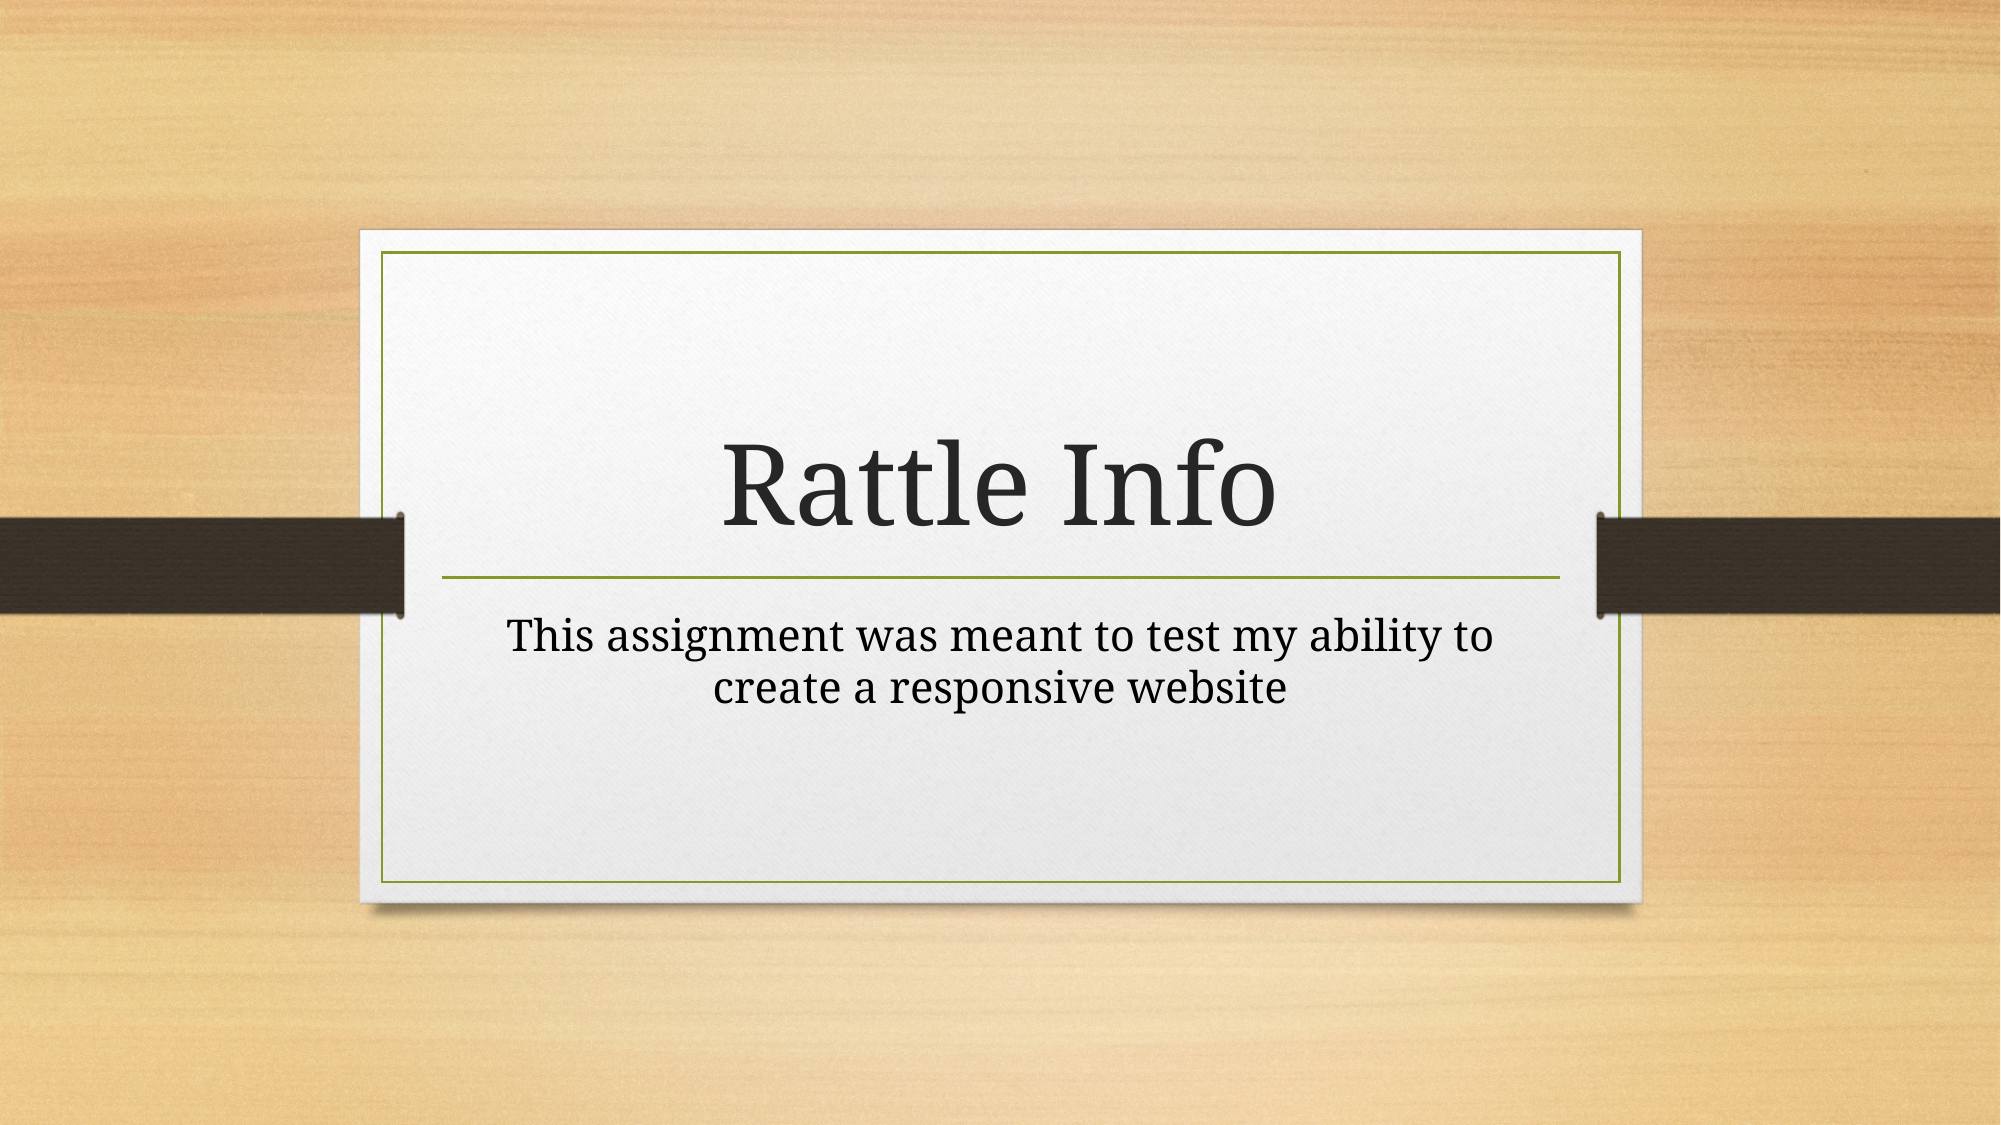

# Rattle Info
This assignment was meant to test my ability to create a responsive website